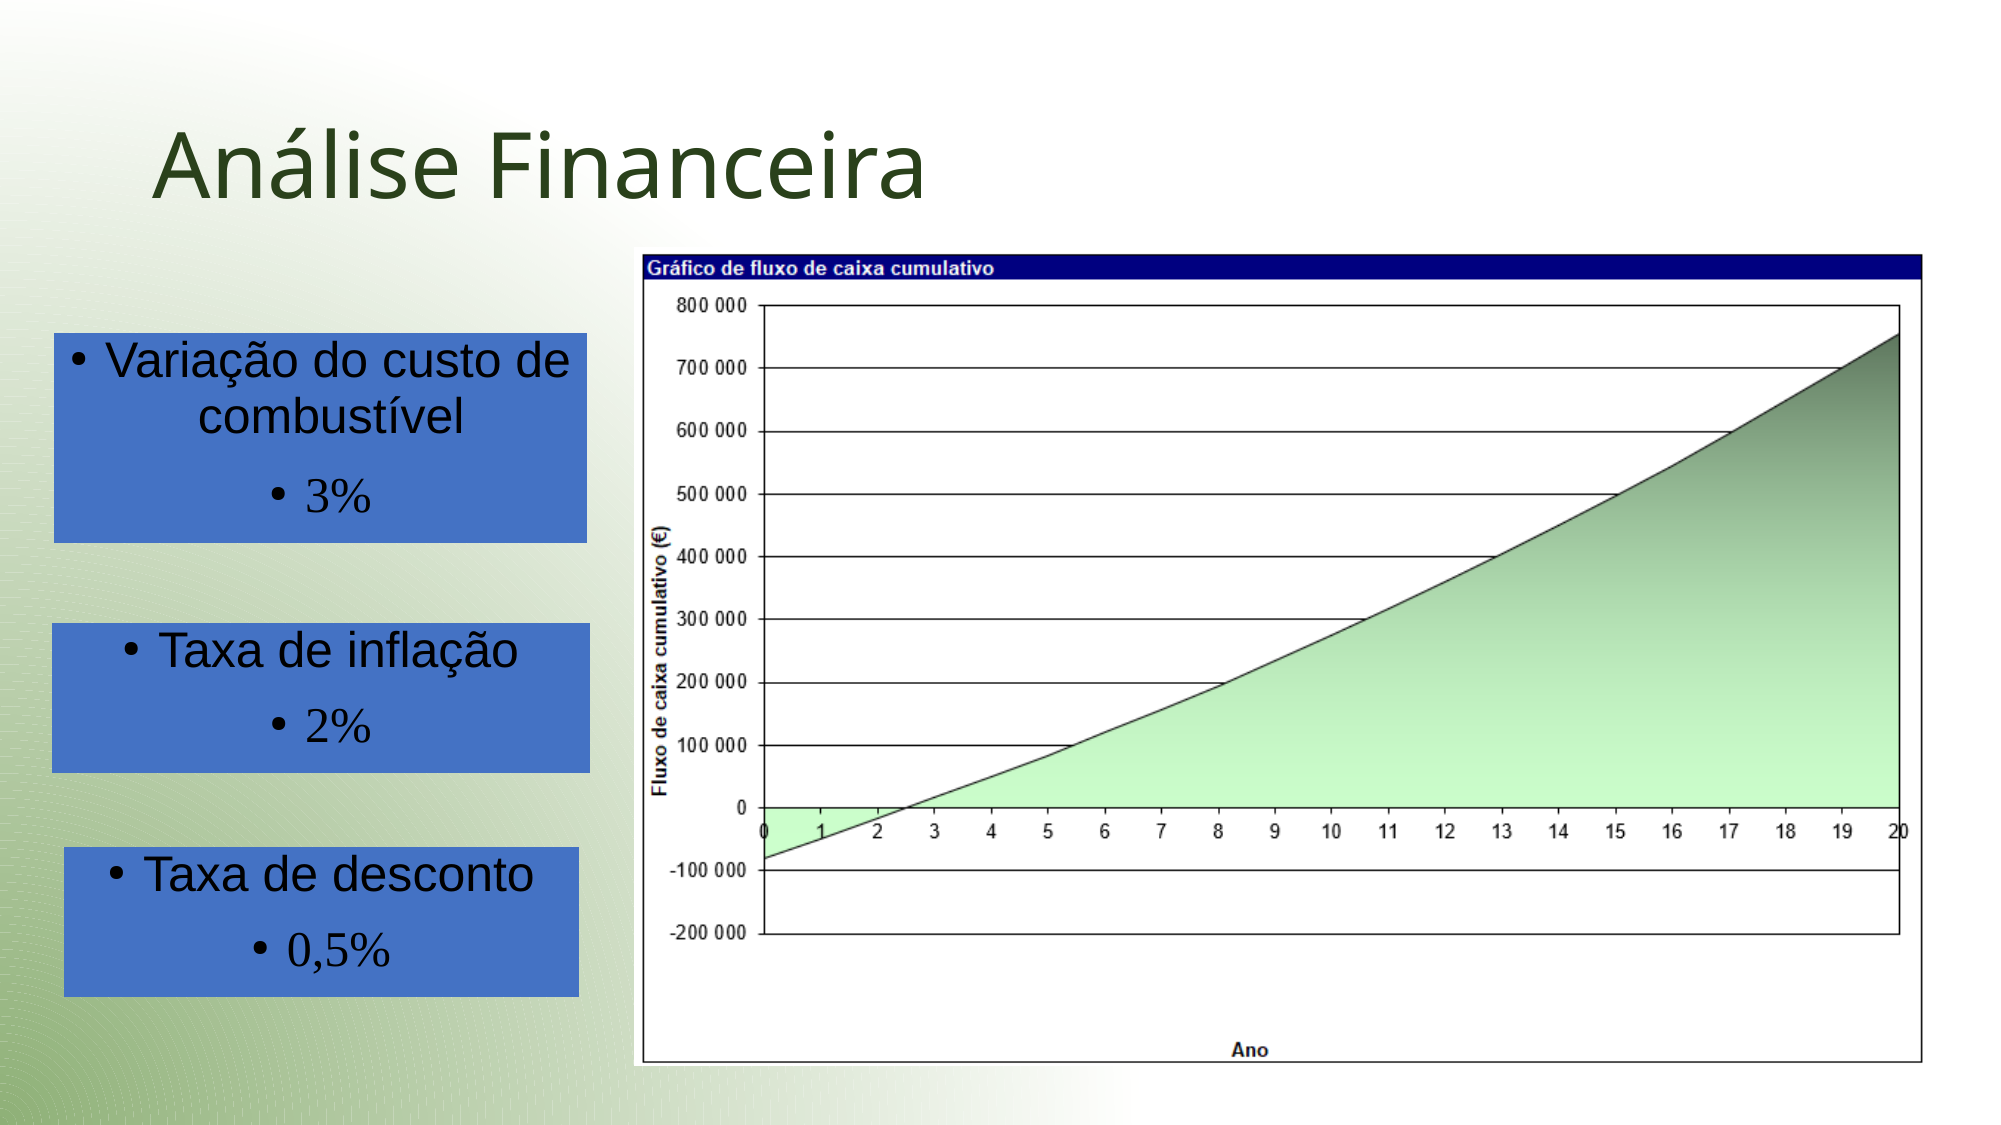

# Análise Financeira
| Variação do custo de combustível |
| --- |
| 3% |
| Taxa de inflação |
| --- |
| 2%​ |
| Taxa de desconto |
| --- |
| 0,5%​ |